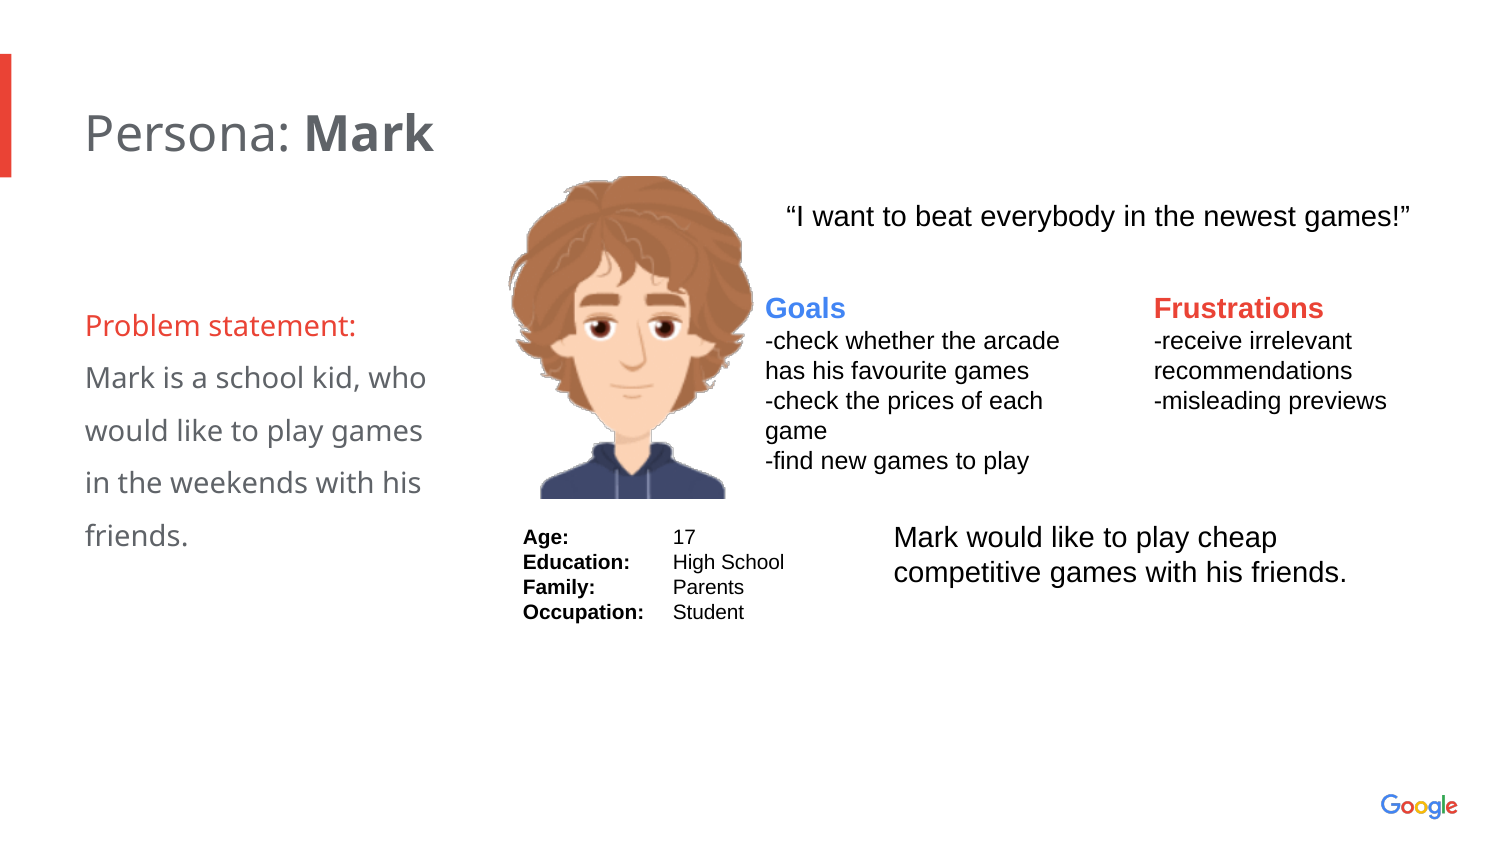

Persona: Mark
“I want to beat everybody in the newest games!”
Problem statement:
Mark is a school kid, who would like to play games in the weekends with his friends.
Goals
-check whether the arcade has his favourite games
-check the prices of each game
-find new games to play
Frustrations
-receive irrelevant recommendations
-misleading previews
Mark would like to play cheap competitive games with his friends.
Age: 		17
Education:	High School
Family:		Parents
Occupation:	Student